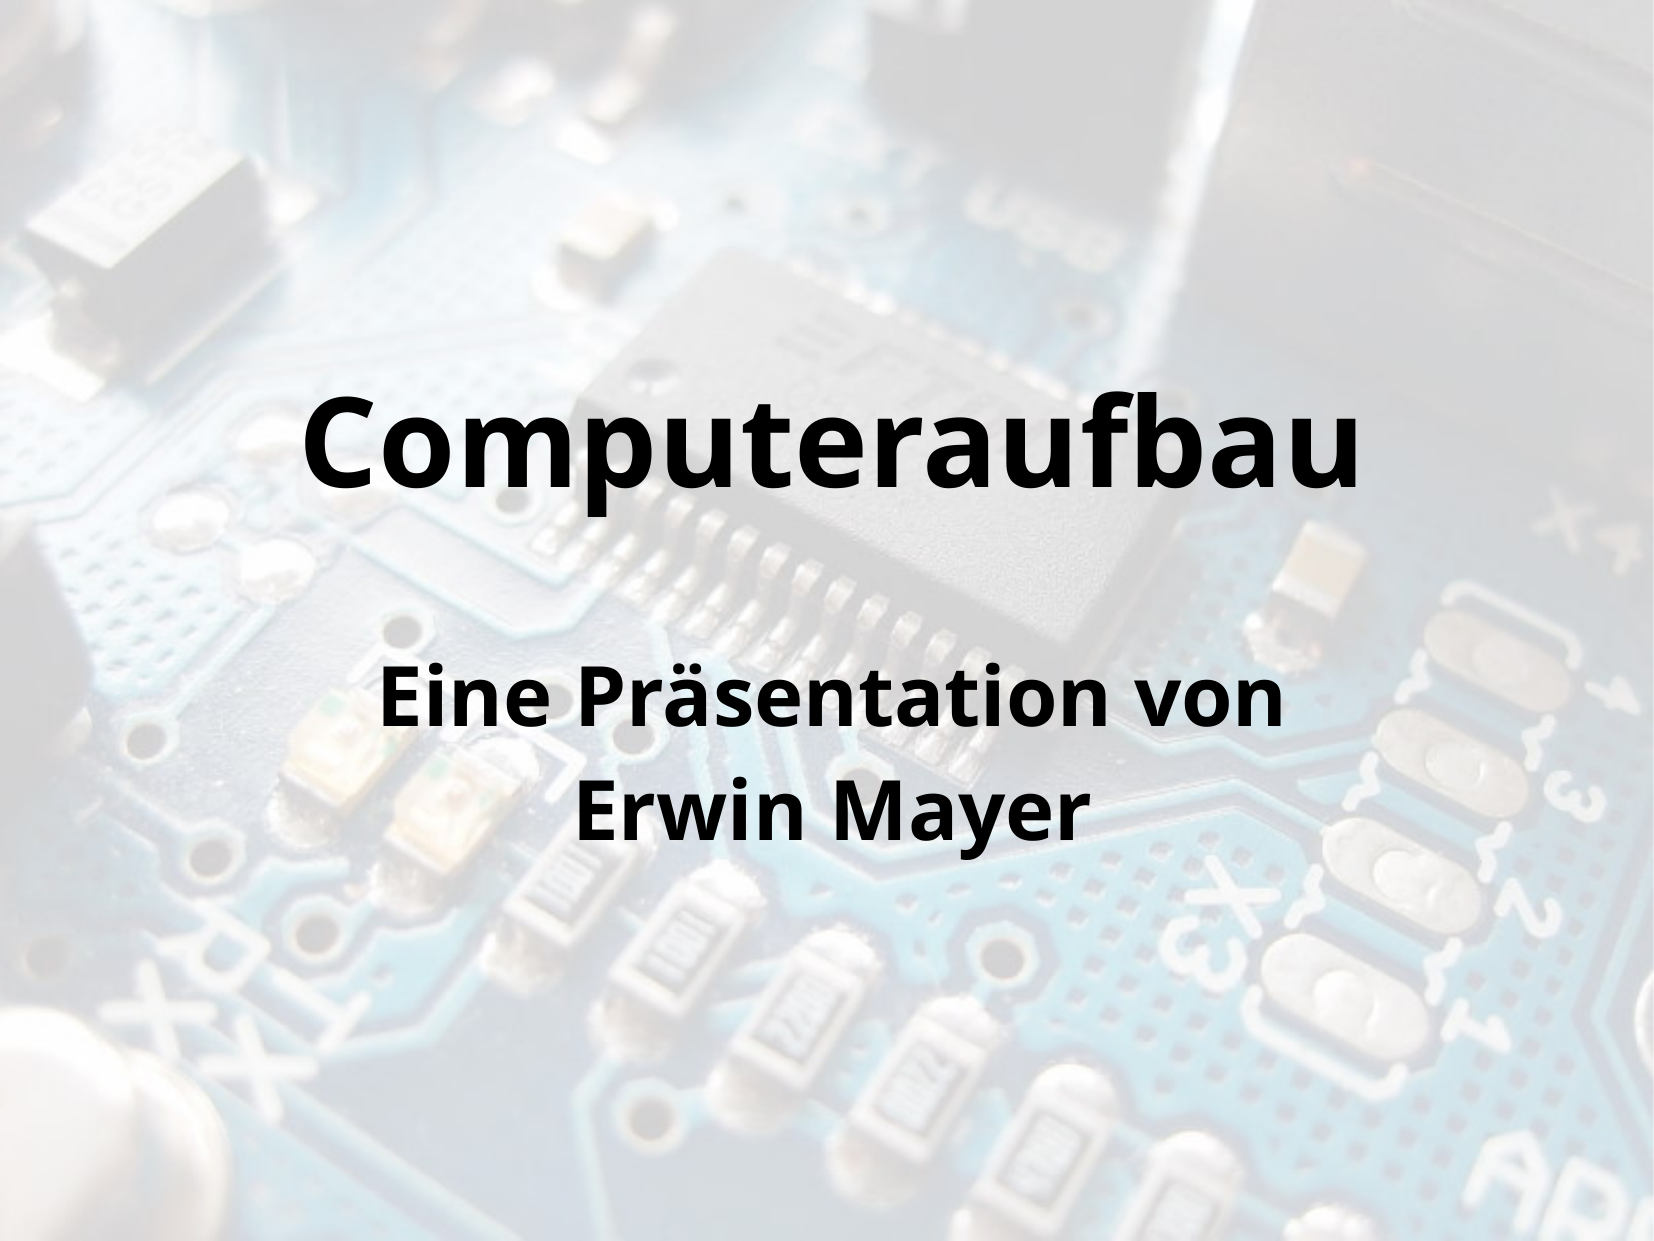

# Computeraufbau
Eine Präsentation von
Erwin Mayer